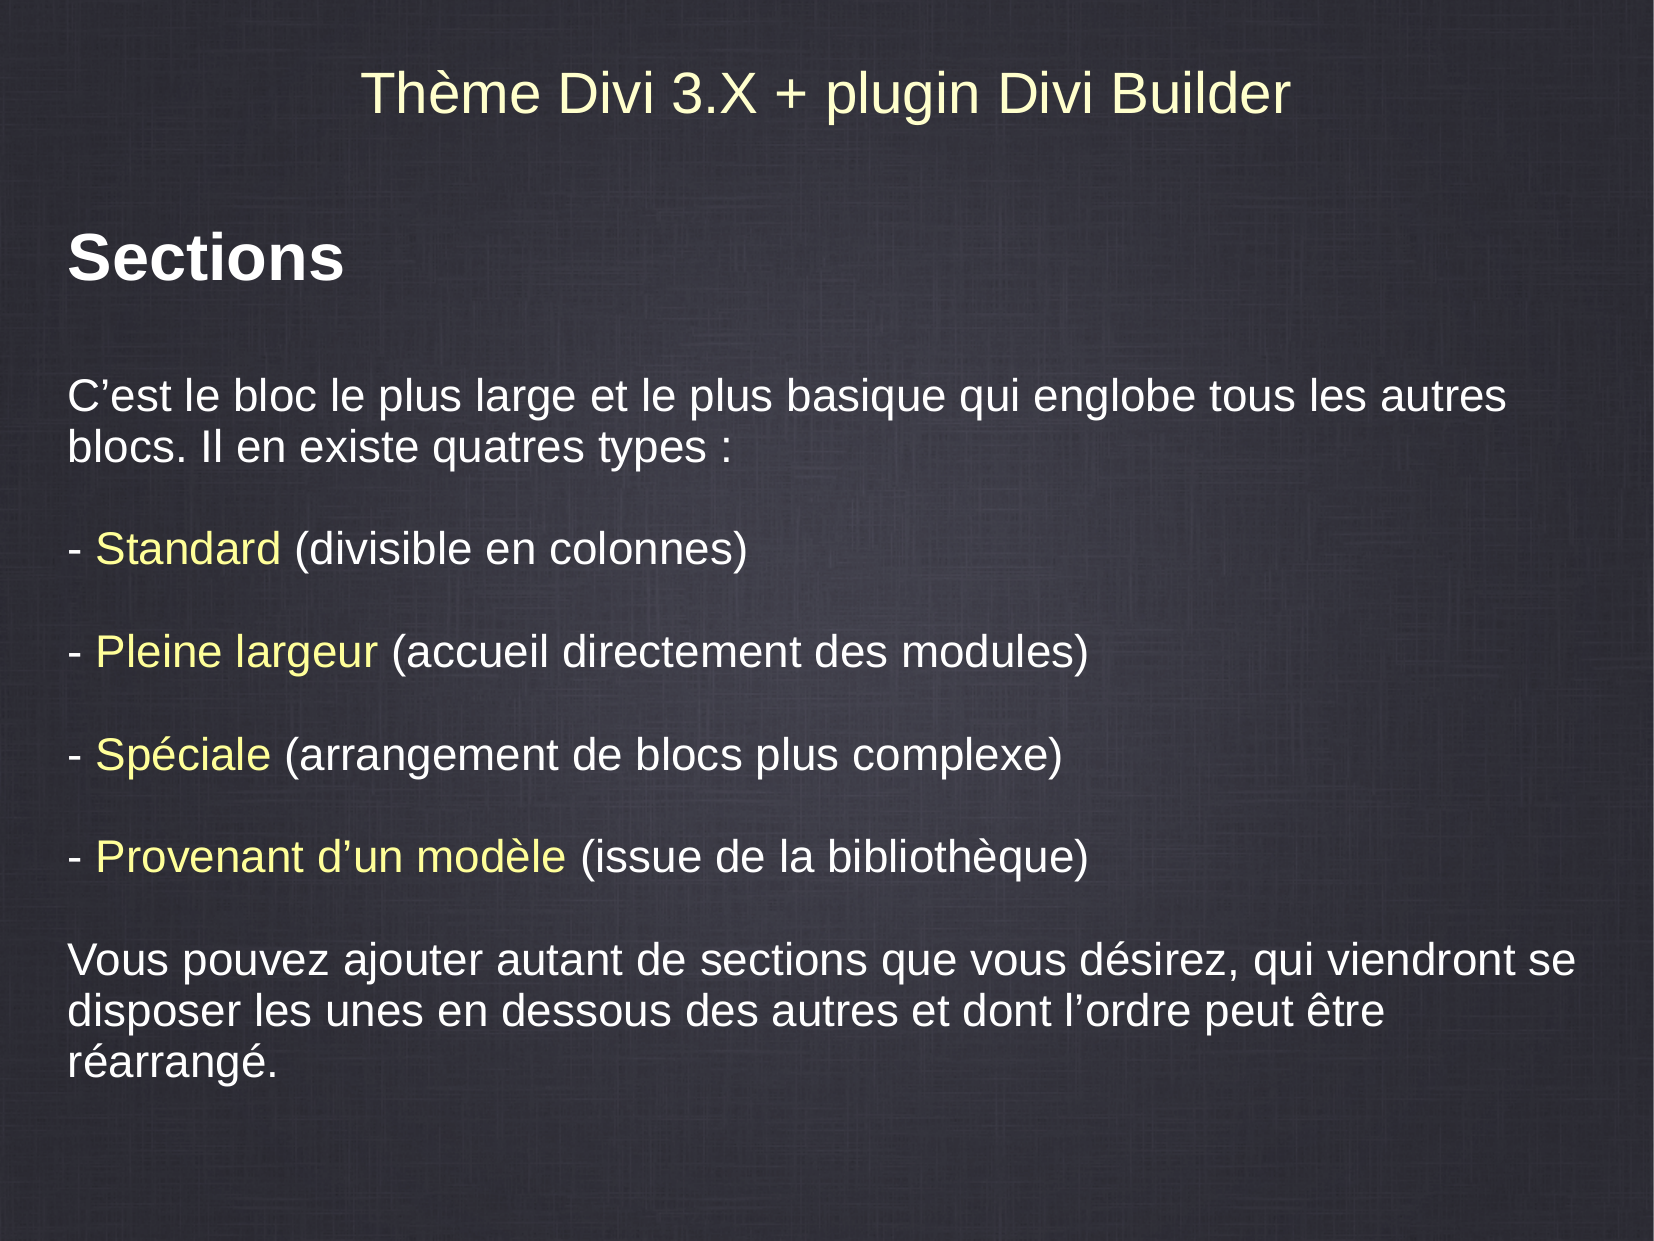

Thème Divi 3.X + plugin Divi Builder
Sections
C’est le bloc le plus large et le plus basique qui englobe tous les autres blocs. Il en existe quatres types :
- Standard (divisible en colonnes)
- Pleine largeur (accueil directement des modules)
- Spéciale (arrangement de blocs plus complexe)
- Provenant d’un modèle (issue de la bibliothèque)
Vous pouvez ajouter autant de sections que vous désirez, qui viendront se disposer les unes en dessous des autres et dont l’ordre peut être réarrangé.